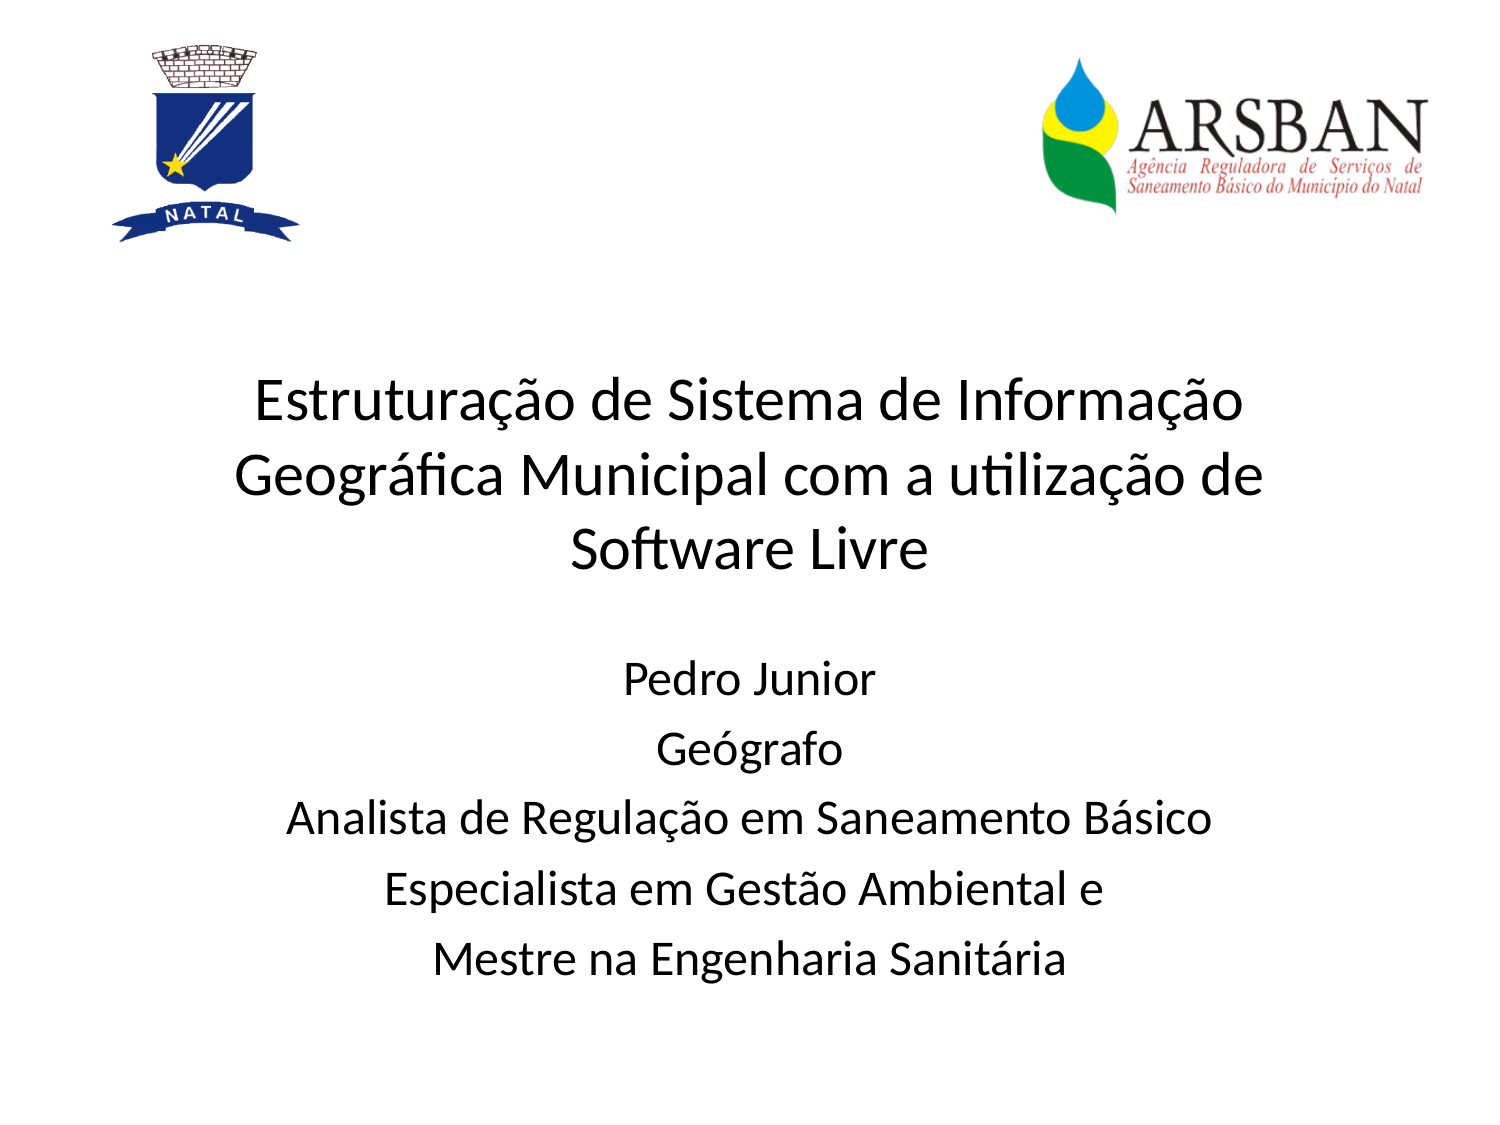

# Estruturação de Sistema de Informação Geográfica Municipal com a utilização de Software Livre
Pedro Junior
Geógrafo
Analista de Regulação em Saneamento Básico
Especialista em Gestão Ambiental e
Mestre na Engenharia Sanitária